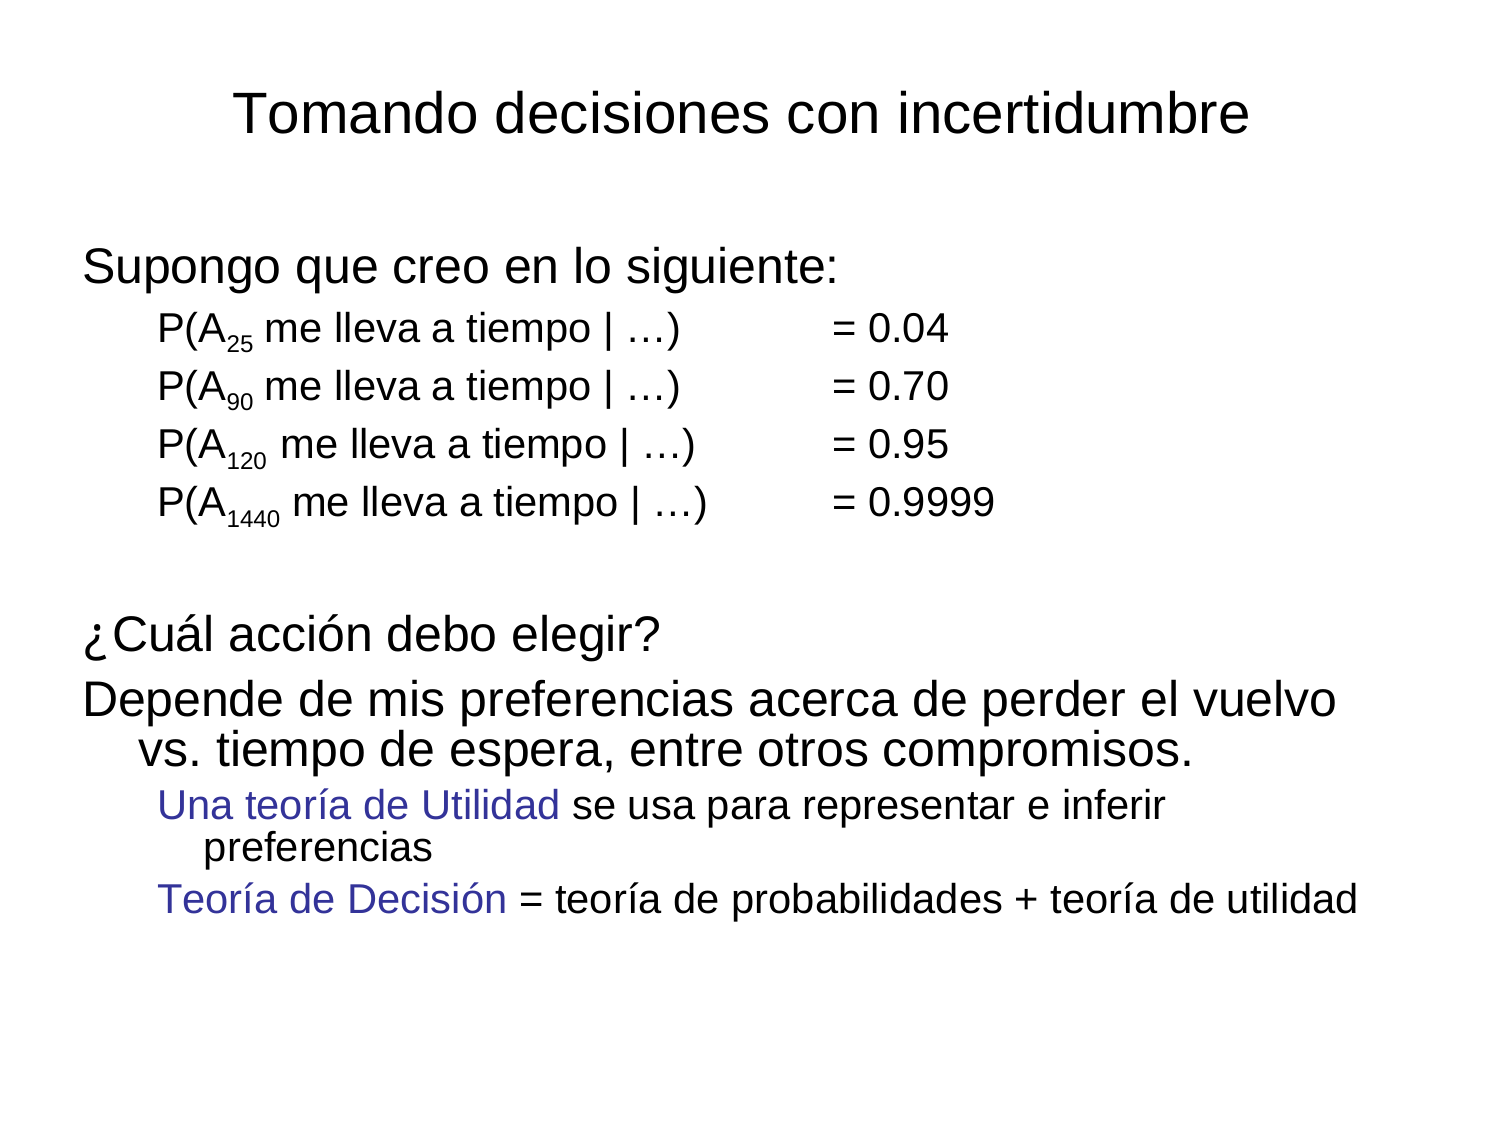

# Tomando decisiones con incertidumbre
Supongo que creo en lo siguiente:
P(A25 me lleva a tiempo | …) 	= 0.04
P(A90 me lleva a tiempo | …) 	= 0.70
P(A120 me lleva a tiempo | …) 	= 0.95
P(A1440 me lleva a tiempo | …) 	= 0.9999
¿Cuál acción debo elegir?
Depende de mis preferencias acerca de perder el vuelvo vs. tiempo de espera, entre otros compromisos.
Una teoría de Utilidad se usa para representar e inferir preferencias
Teoría de Decisión = teoría de probabilidades + teoría de utilidad